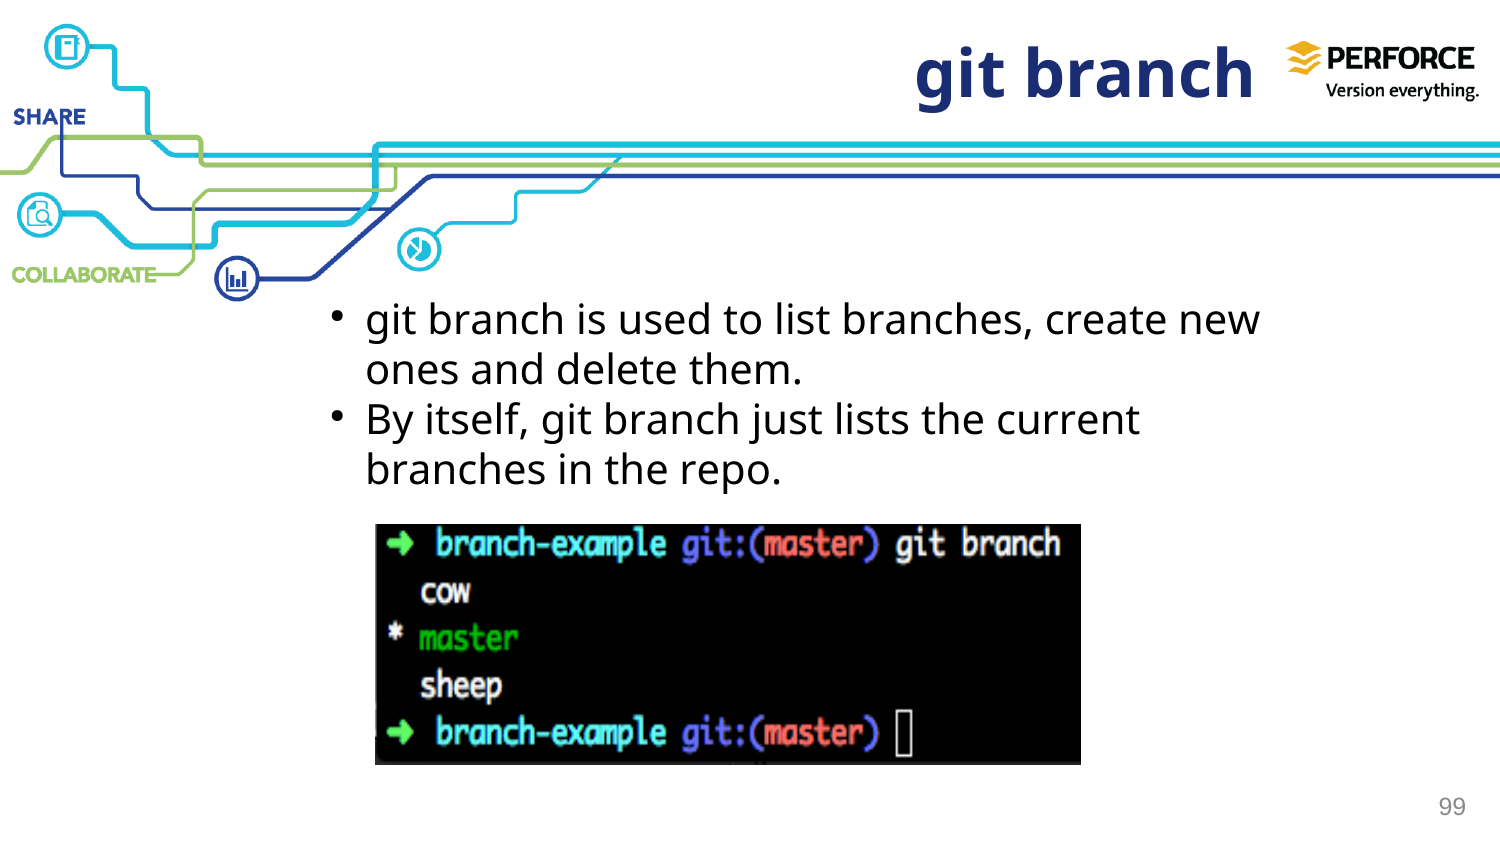

# git branch
git branch is used to list branches, create new ones and delete them.
By itself, git branch just lists the current branches in the repo.